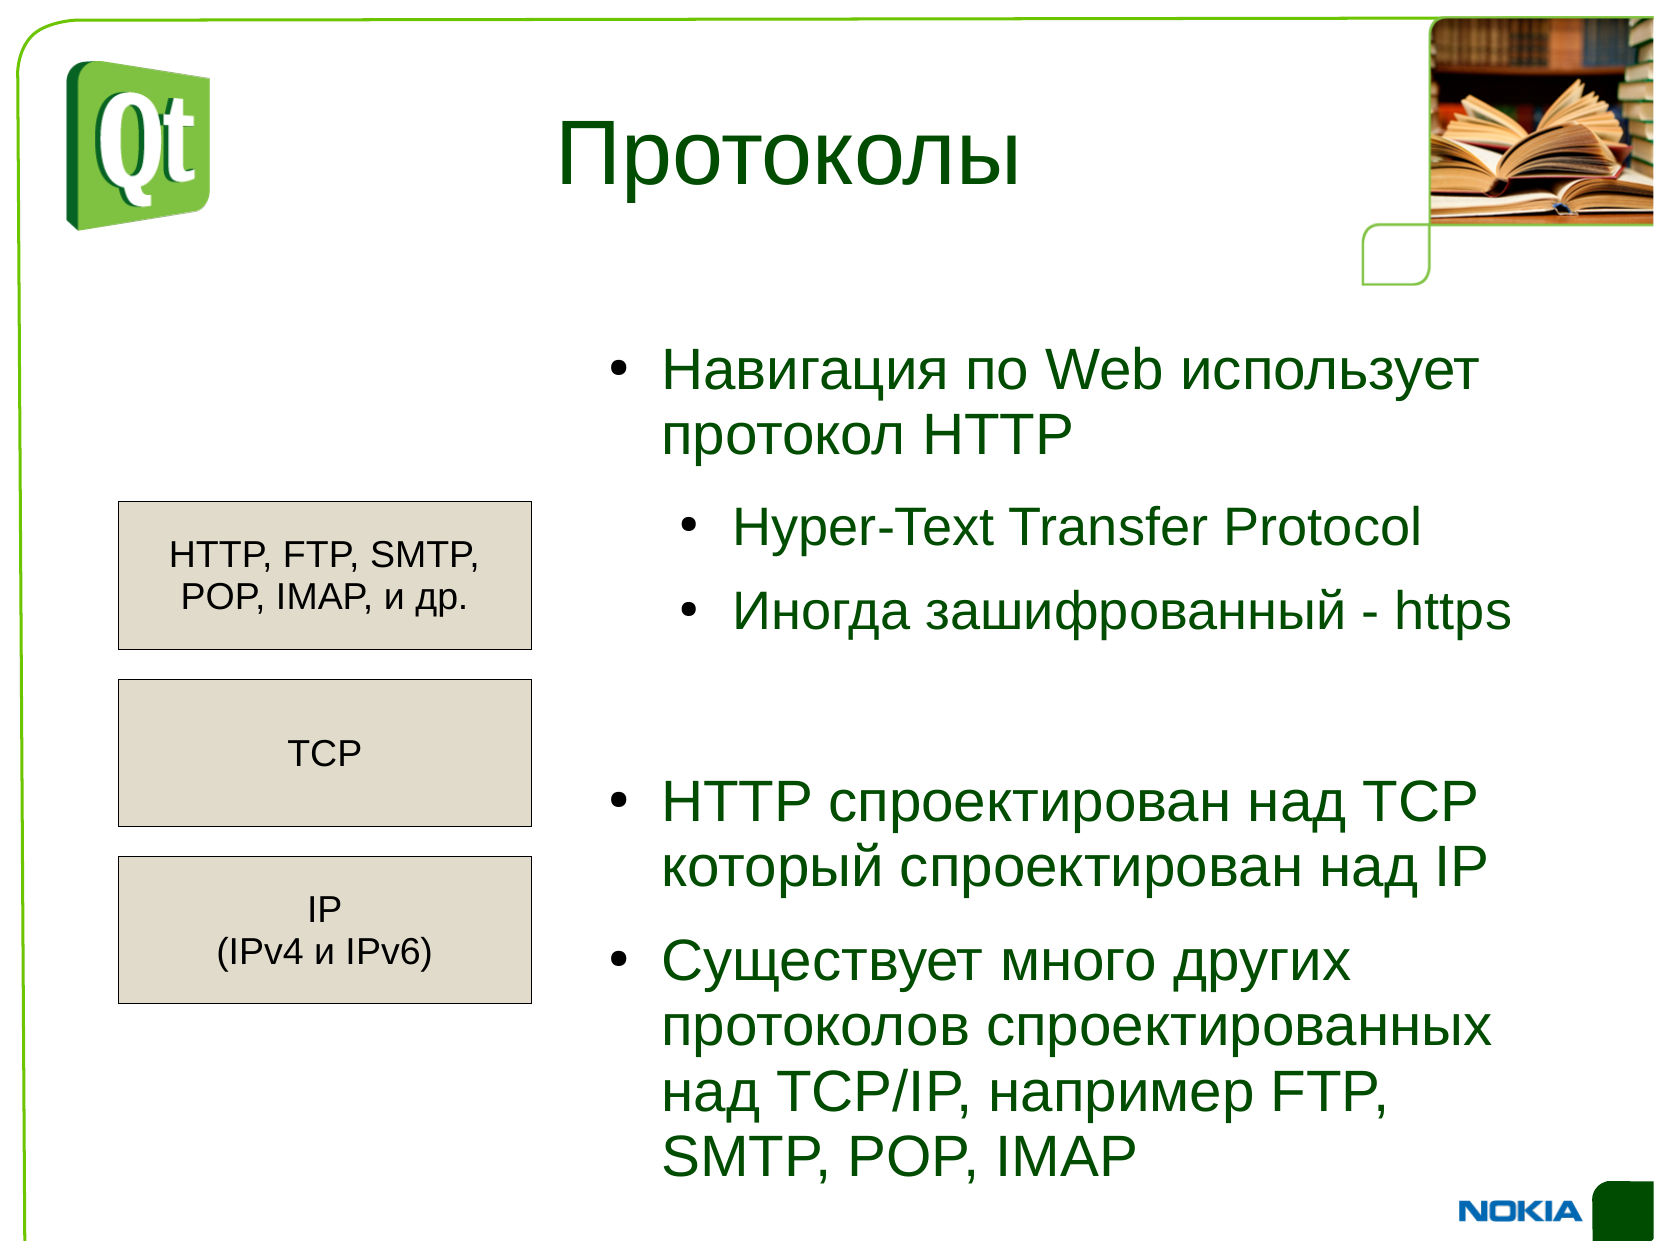

# Протоколы
Навигация по Web использует протокол HTTP
Hyper-Text Transfer Protocol
Иногда зашифрованный - https
HTTP спроектирован над TCP который спроектирован над IP
Существует много других протоколов спроектированных над TCP/IP, например FTP, SMTP, POP, IMAP
HTTP, FTP, SMTP,
POP, IMAP, и др.
TCP
IP
(IPv4 и IPv6)